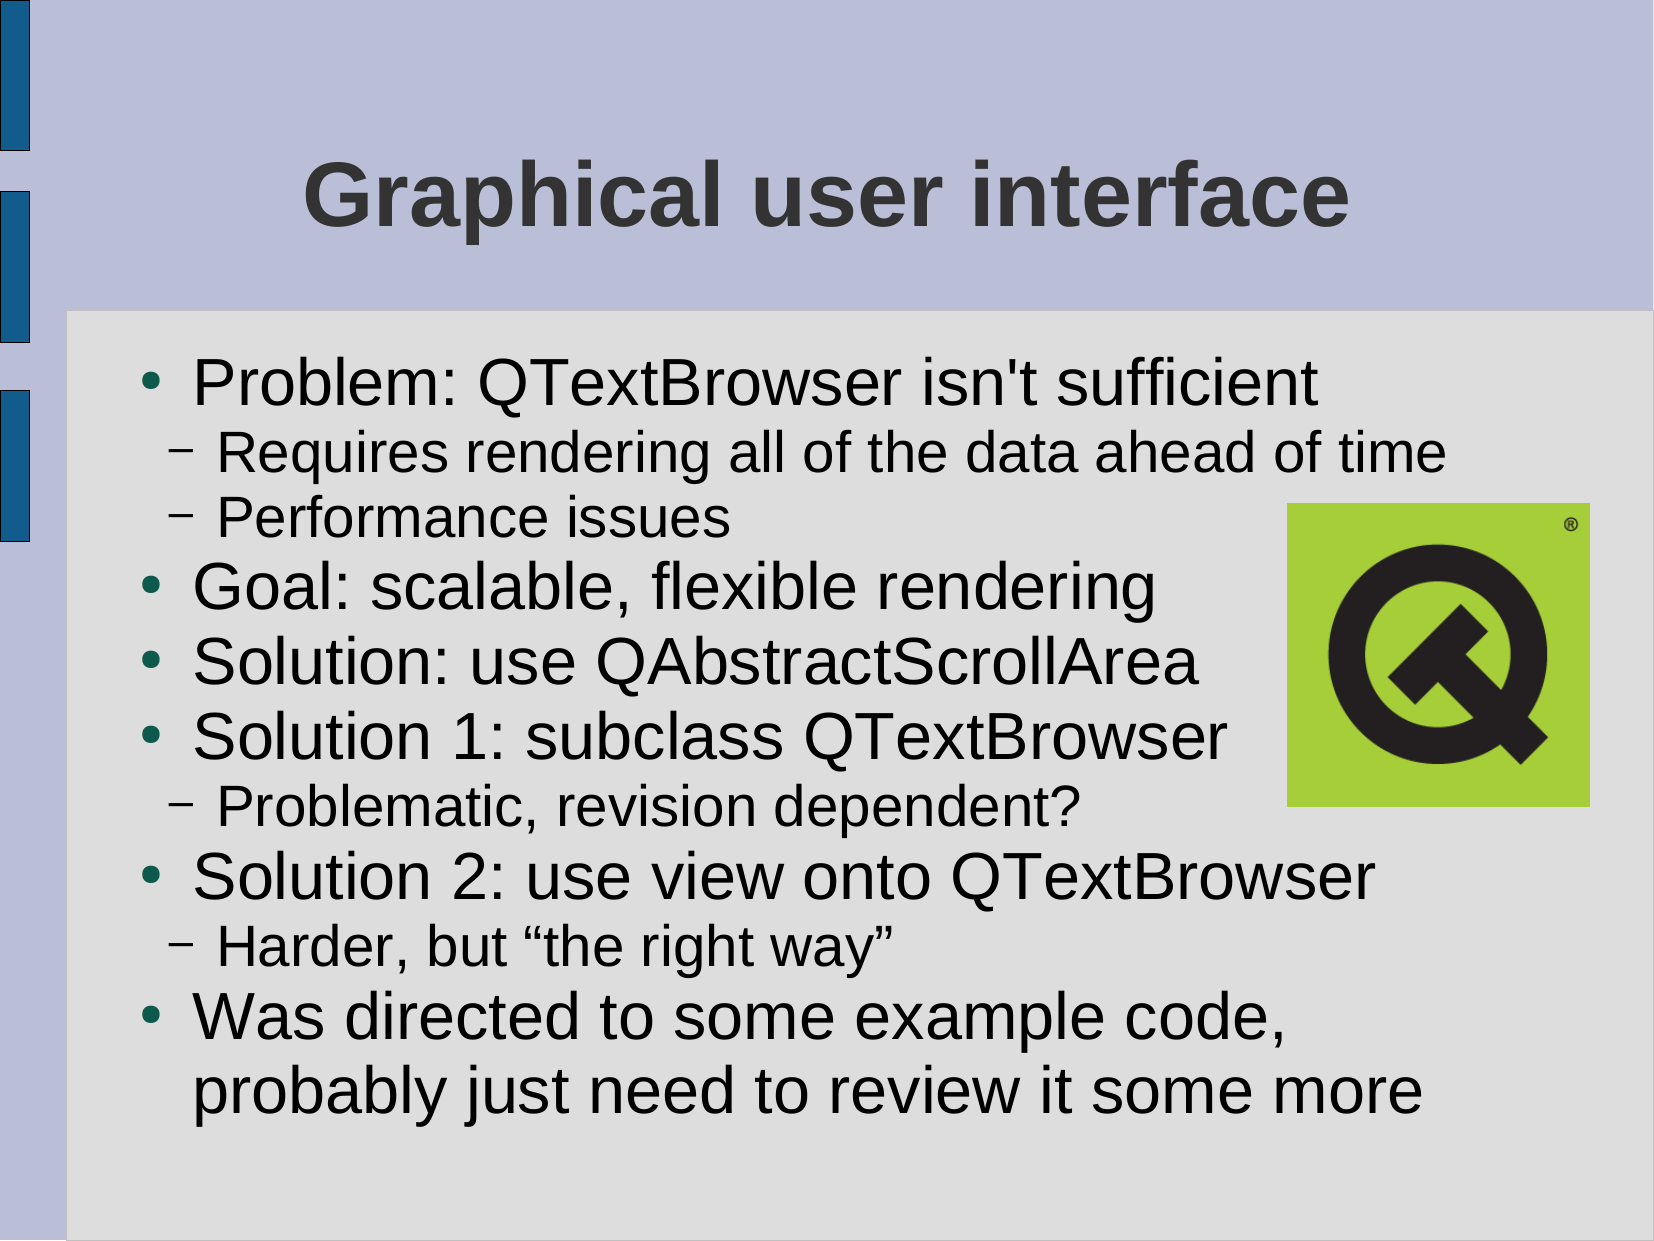

# Graphical user interface
Problem: QTextBrowser isn't sufficient
Requires rendering all of the data ahead of time
Performance issues
Goal: scalable, flexible rendering
Solution: use QAbstractScrollArea
Solution 1: subclass QTextBrowser
Problematic, revision dependent?
Solution 2: use view onto QTextBrowser
Harder, but “the right way”
Was directed to some example code, probably just need to review it some more